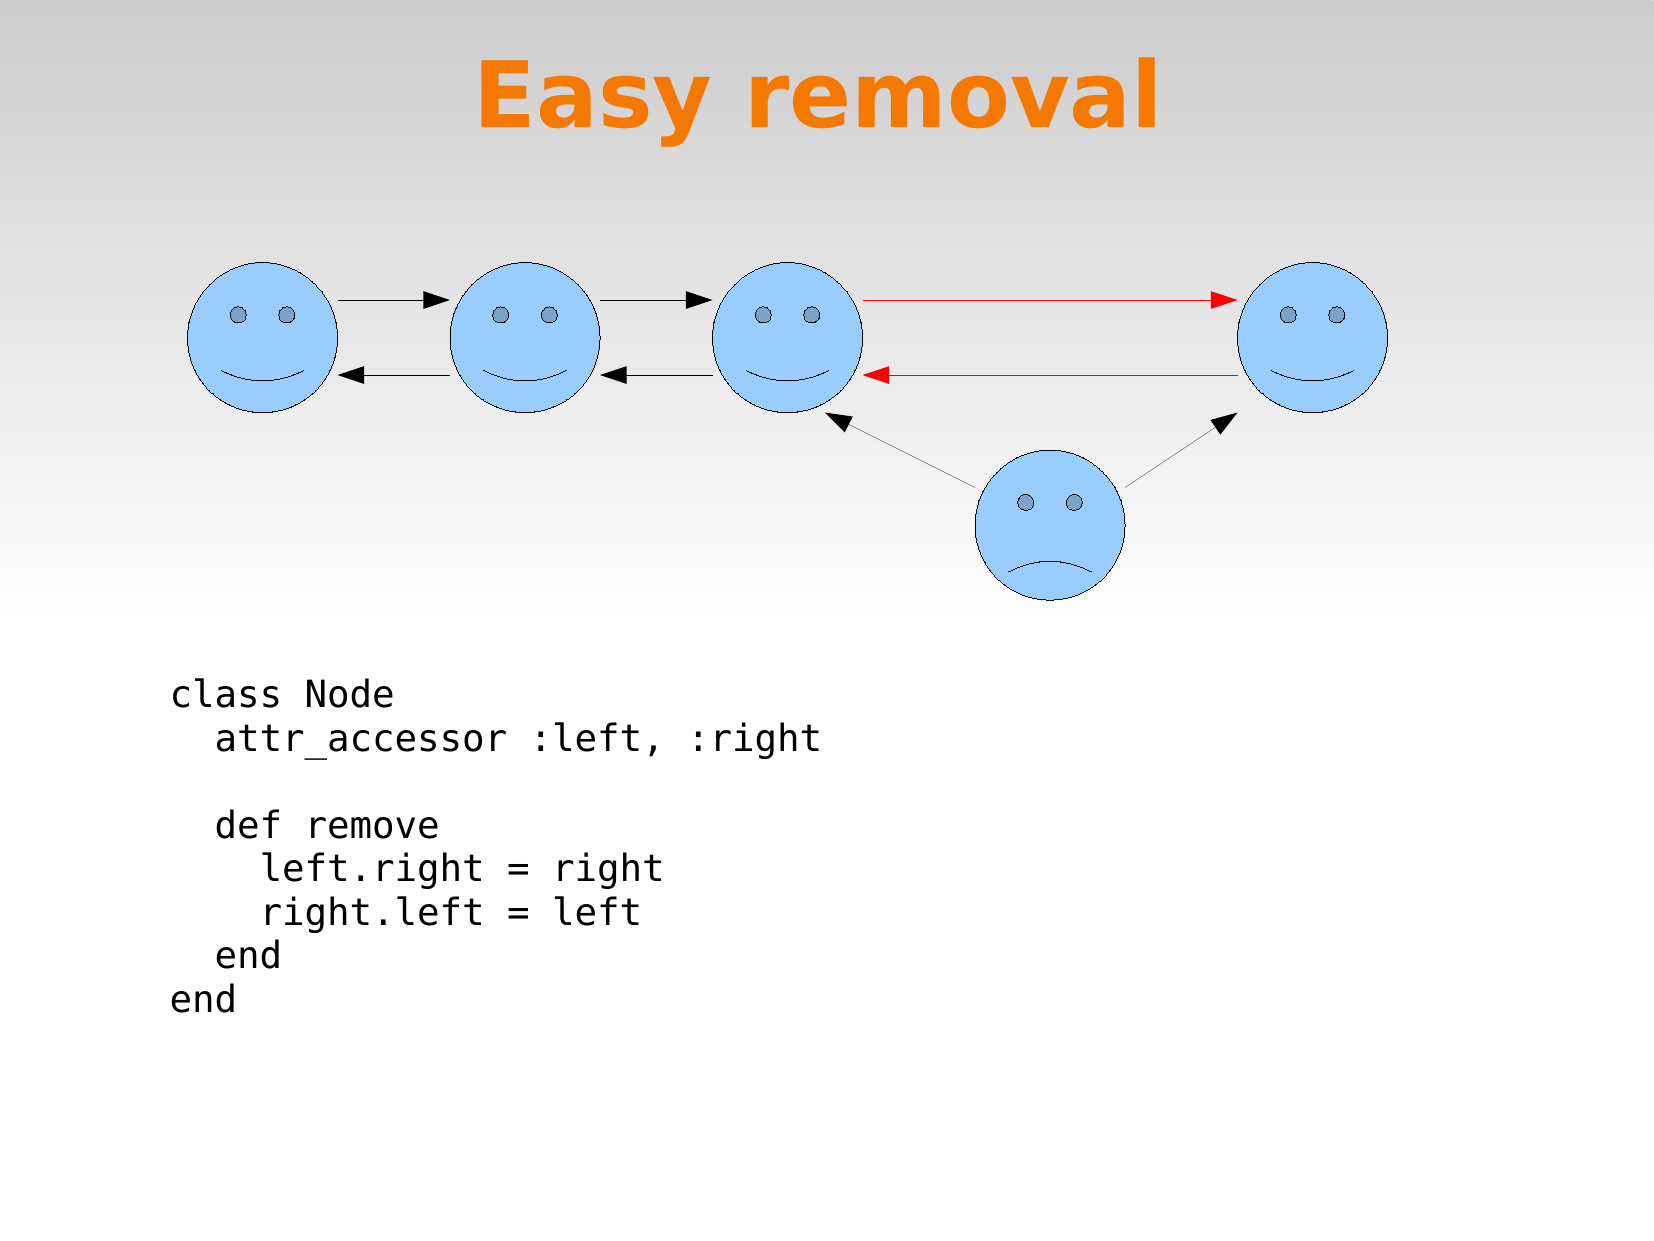

# Easy removal
class Node
 attr_accessor :left, :right
 def remove
 left.right = right
 right.left = left
 end
end